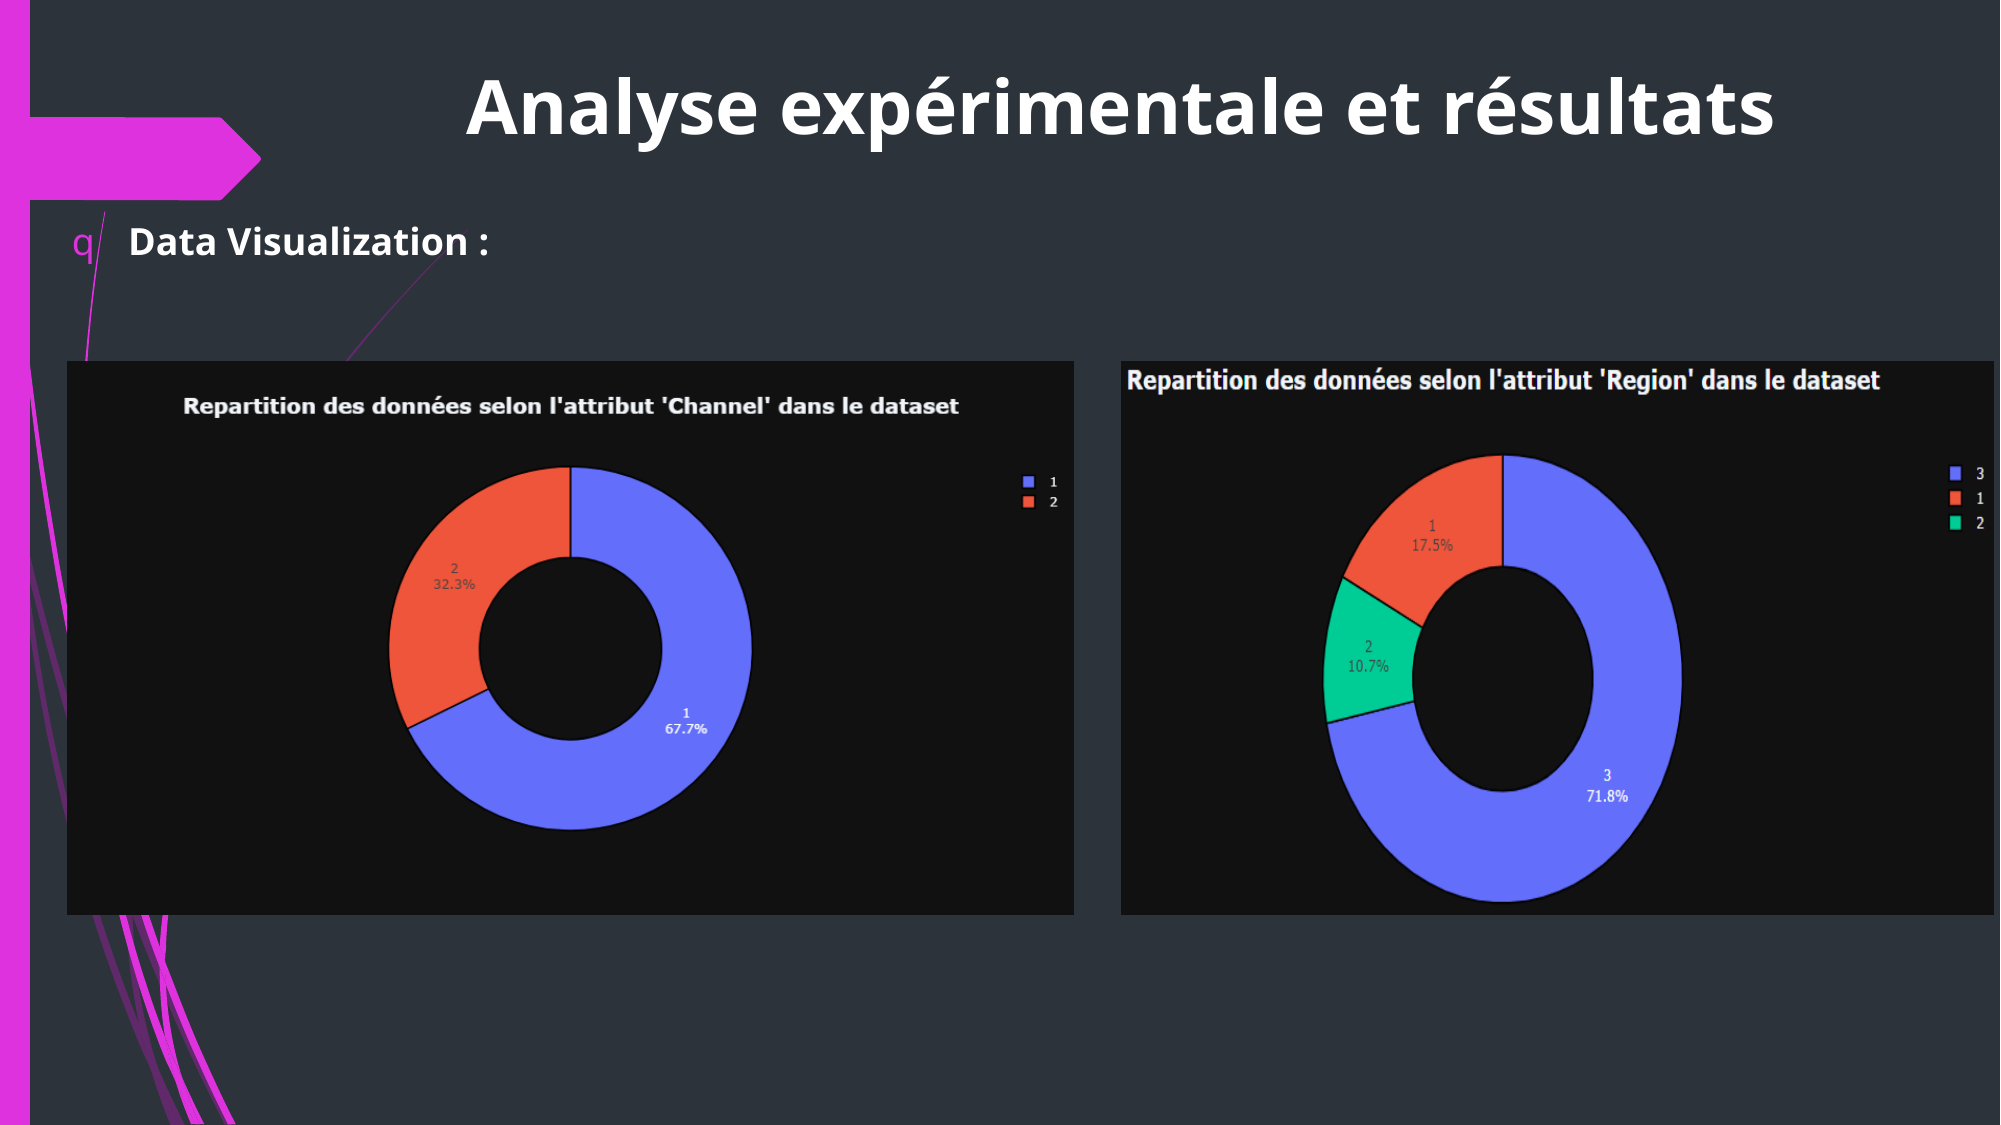

# Analyse expérimentale et résultats
Data Visualization :